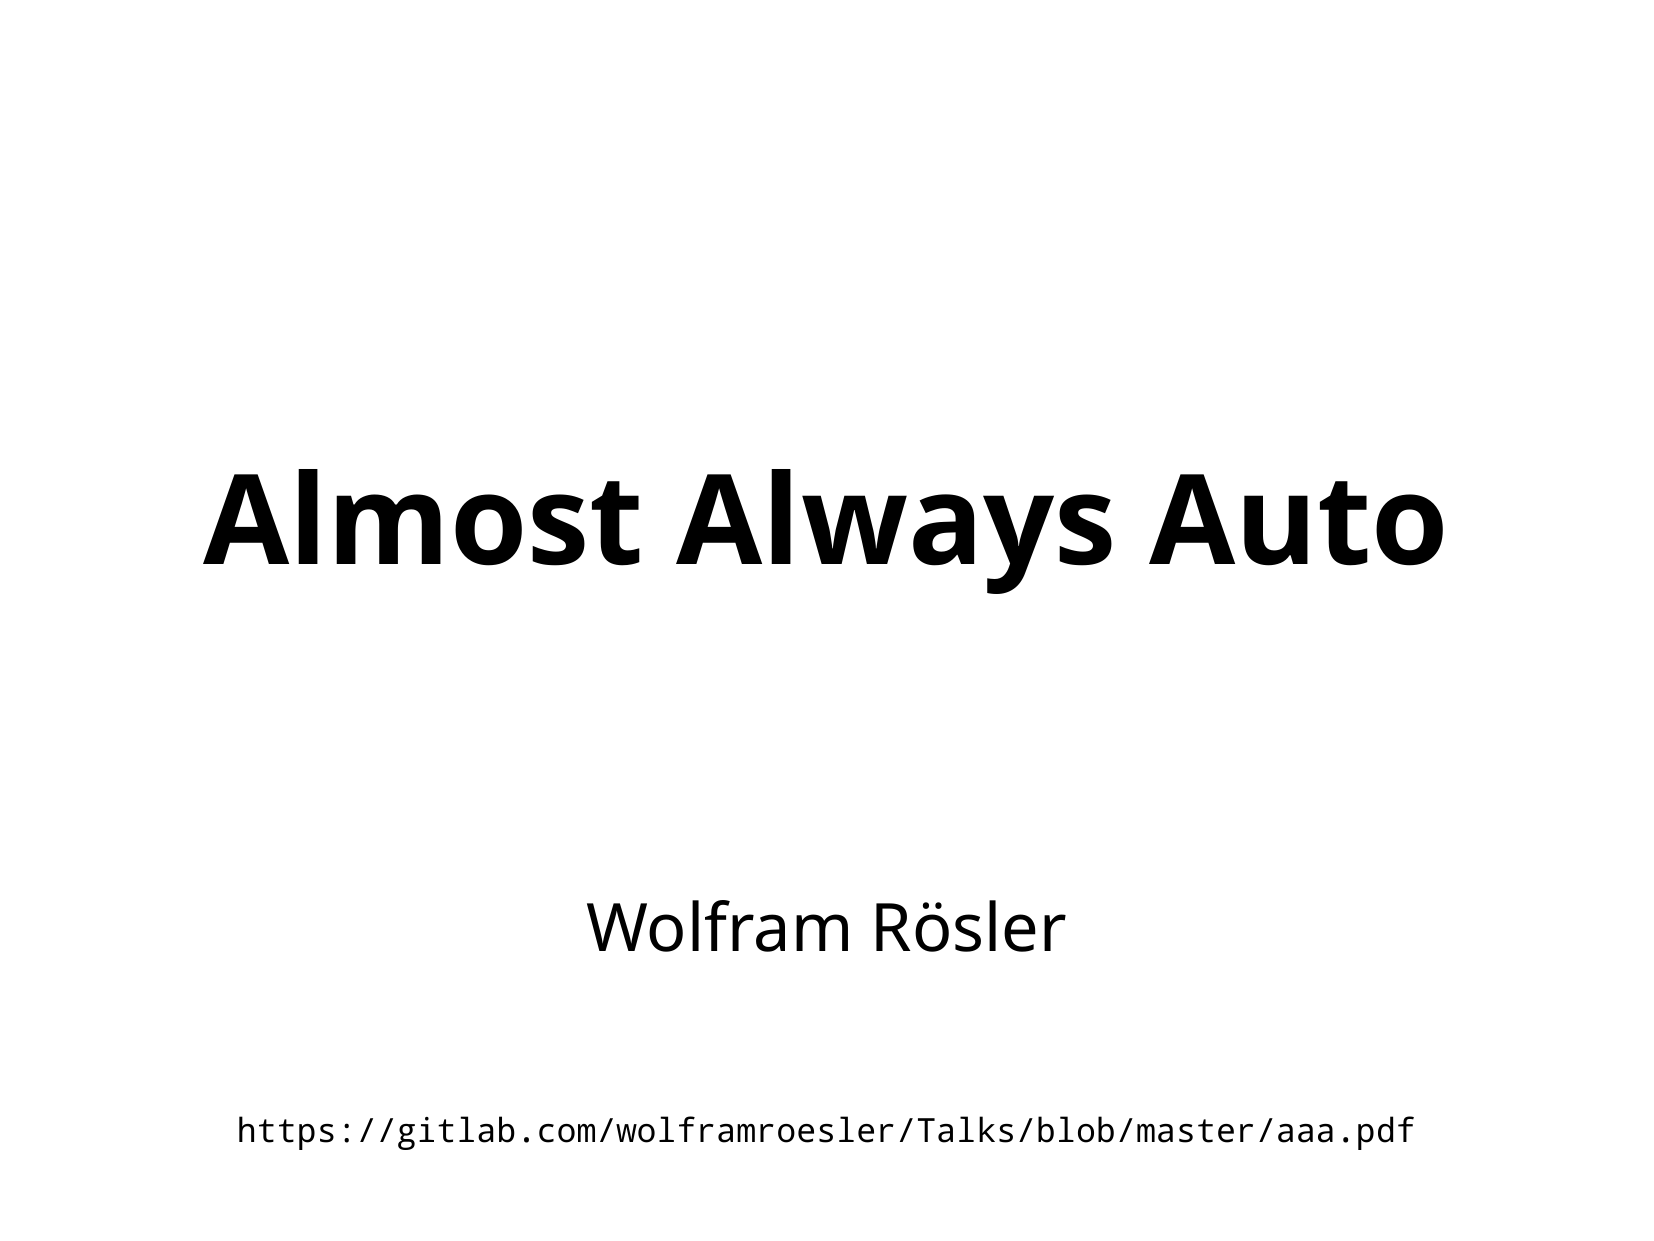

# Almost Always Auto
Wolfram Rösler
https://gitlab.com/wolframroesler/Talks/blob/master/aaa.pdf